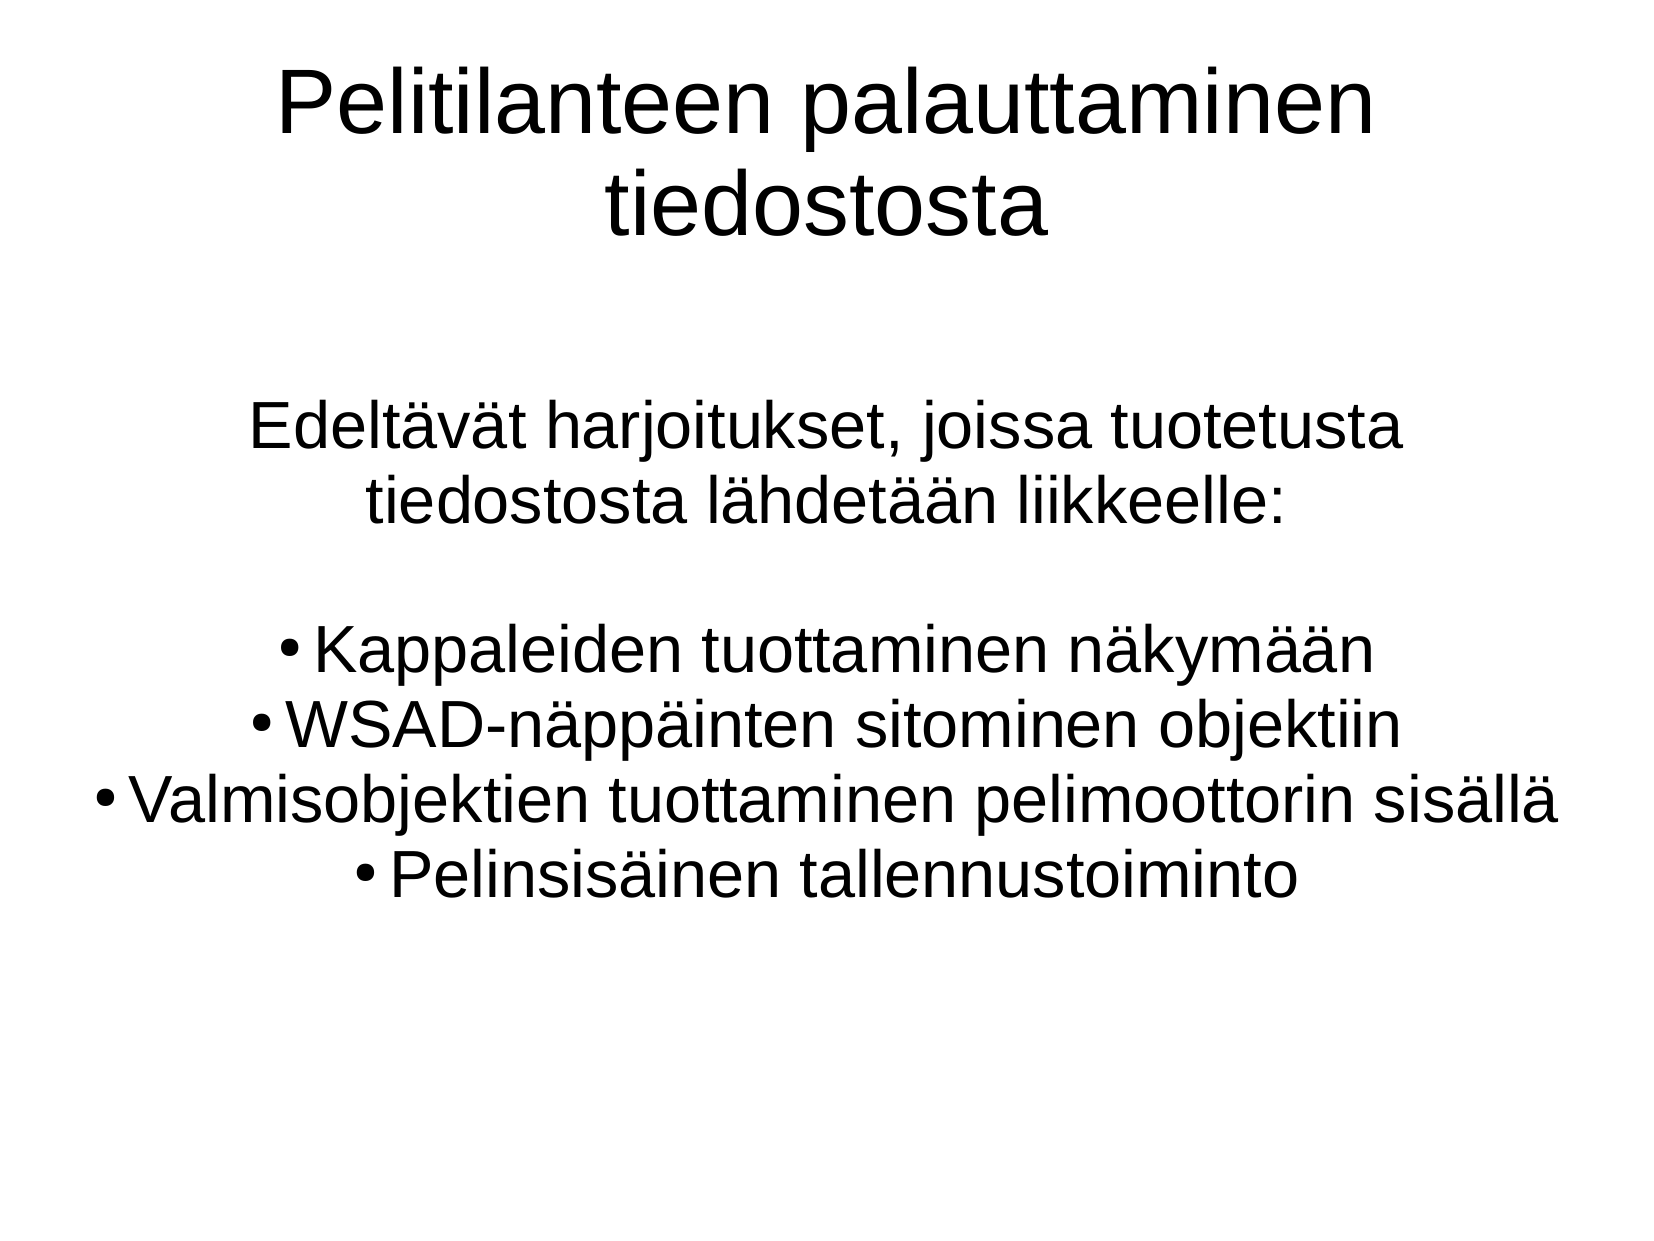

# Pelitilanteen palauttaminen tiedostosta
Edeltävät harjoitukset, joissa tuotetusta tiedostosta lähdetään liikkeelle:
Kappaleiden tuottaminen näkymään
WSAD-näppäinten sitominen objektiin
Valmisobjektien tuottaminen pelimoottorin sisällä
Pelinsisäinen tallennustoiminto